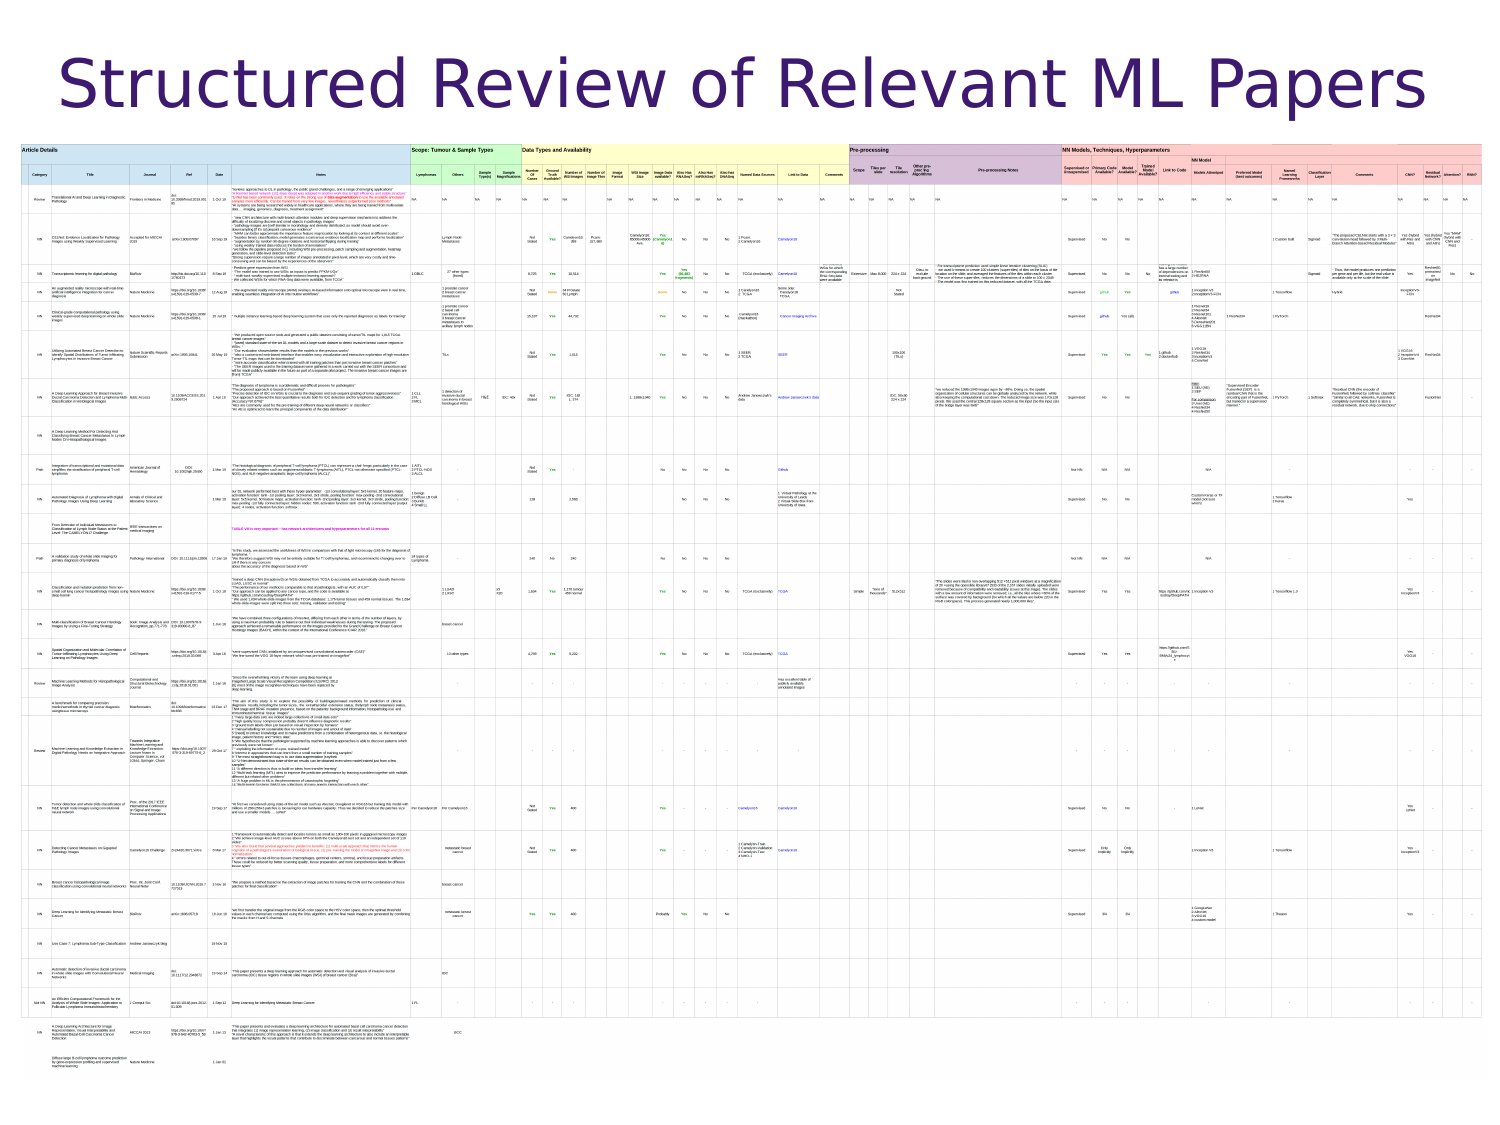

# Structured Review of Relevant ML Papers